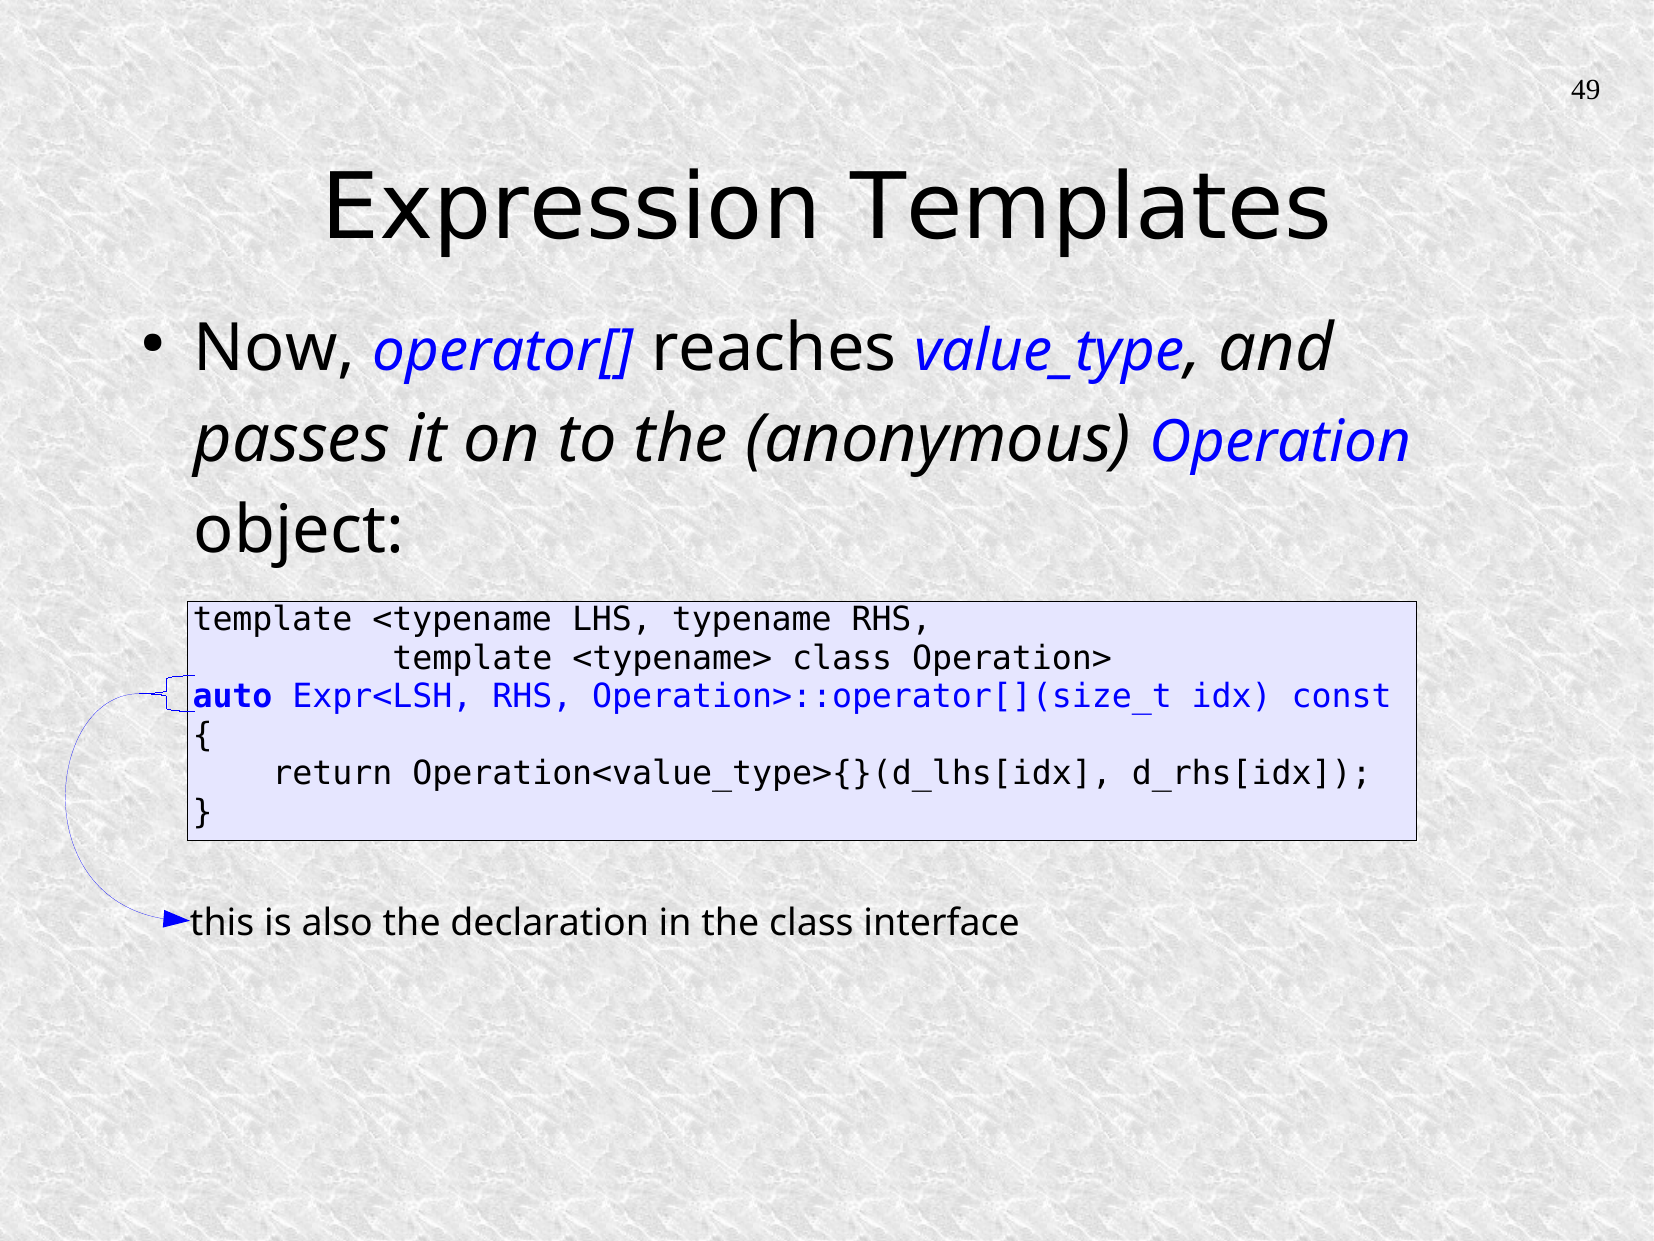

49
# Expression Templates
Now, operator[] reaches value_type, and passes it on to the (anonymous) Operation object:
template <typename LHS, typename RHS,
 template <typename> class Operation>
auto Expr<LSH, RHS, Operation>::operator[](size_t idx) const
{
 return Operation<value_type>{}(d_lhs[idx], d_rhs[idx]);
}
this is also the declaration in the class interface